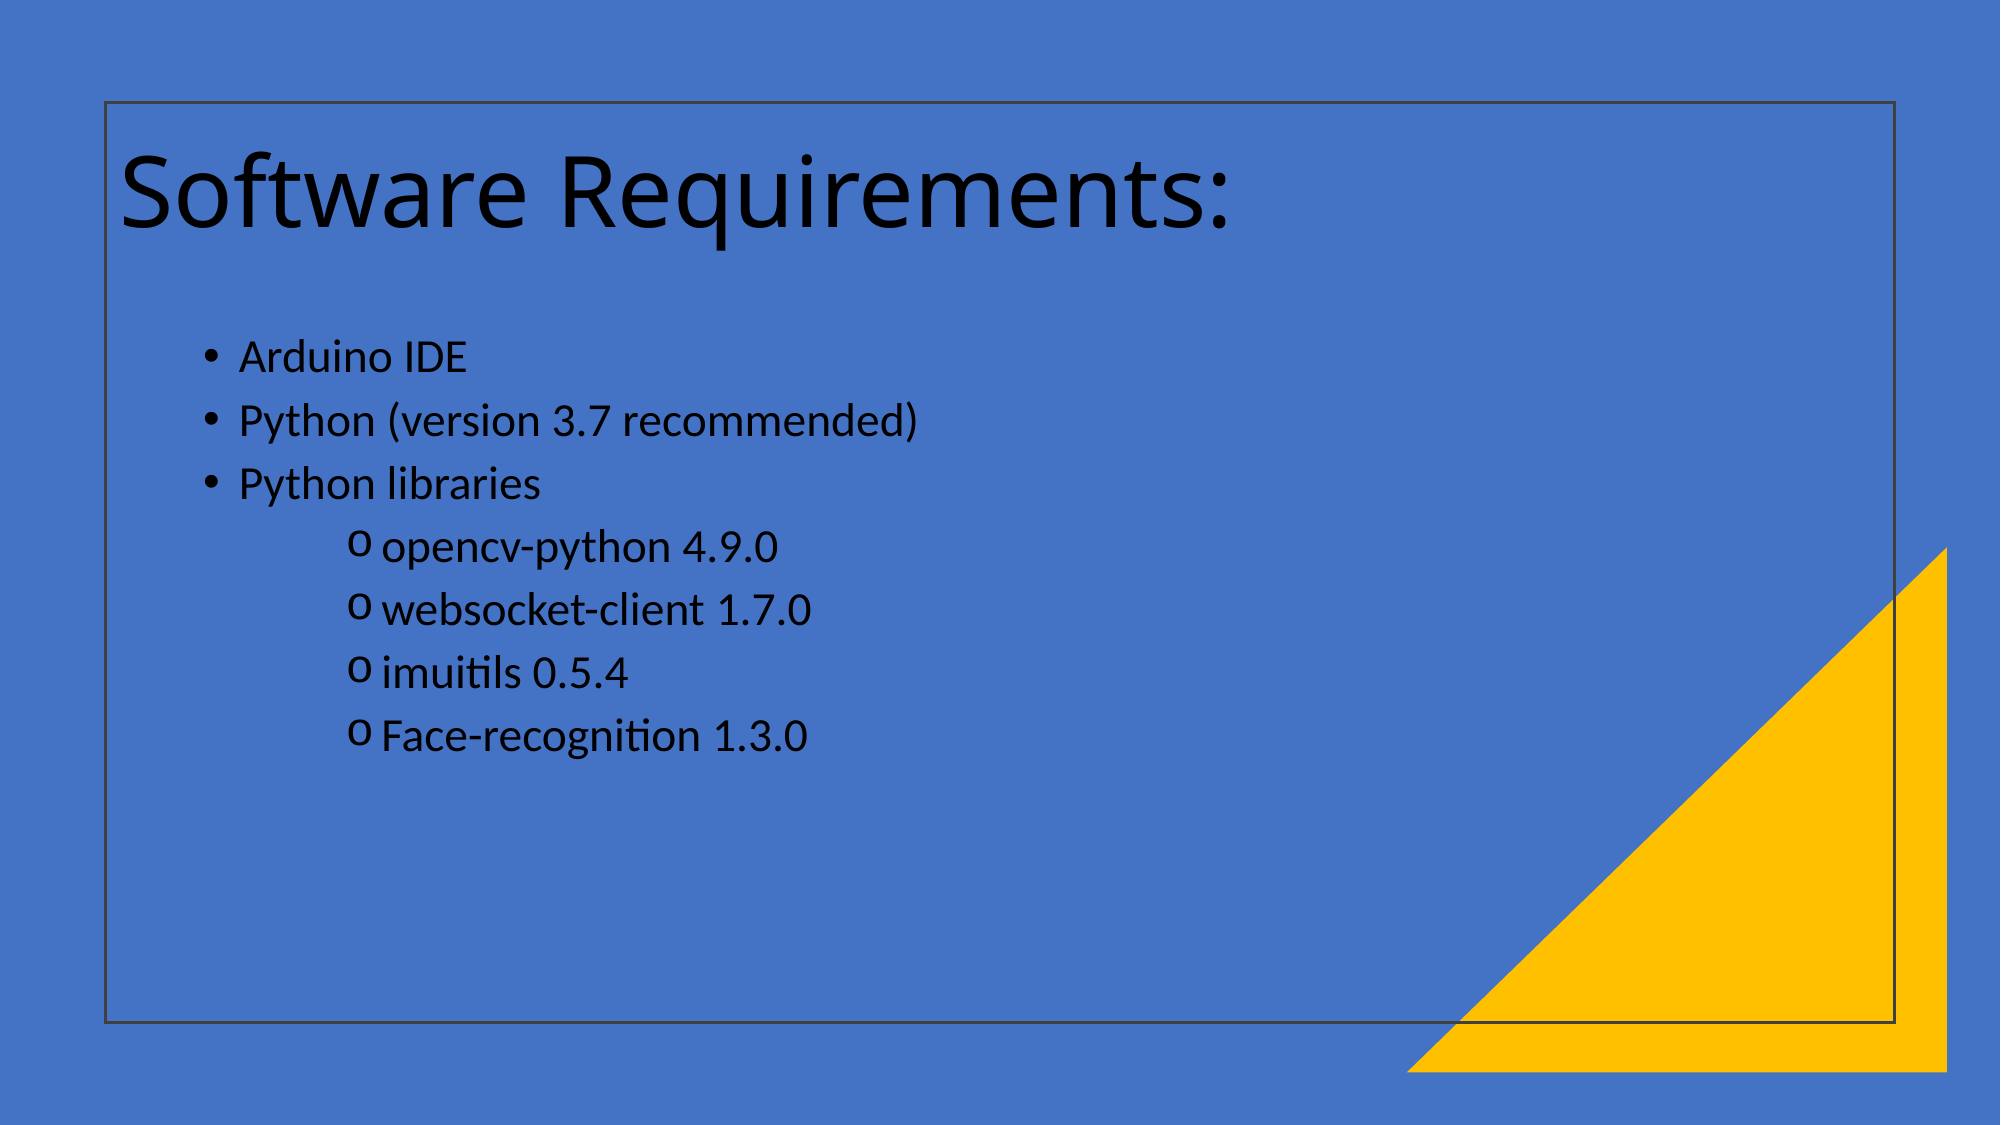

# Software Requirements:
Arduino IDE
Python (version 3.7 recommended)
Python libraries
opencv-python 4.9.0
websocket-client 1.7.0
imuitils 0.5.4
Face-recognition 1.3.0